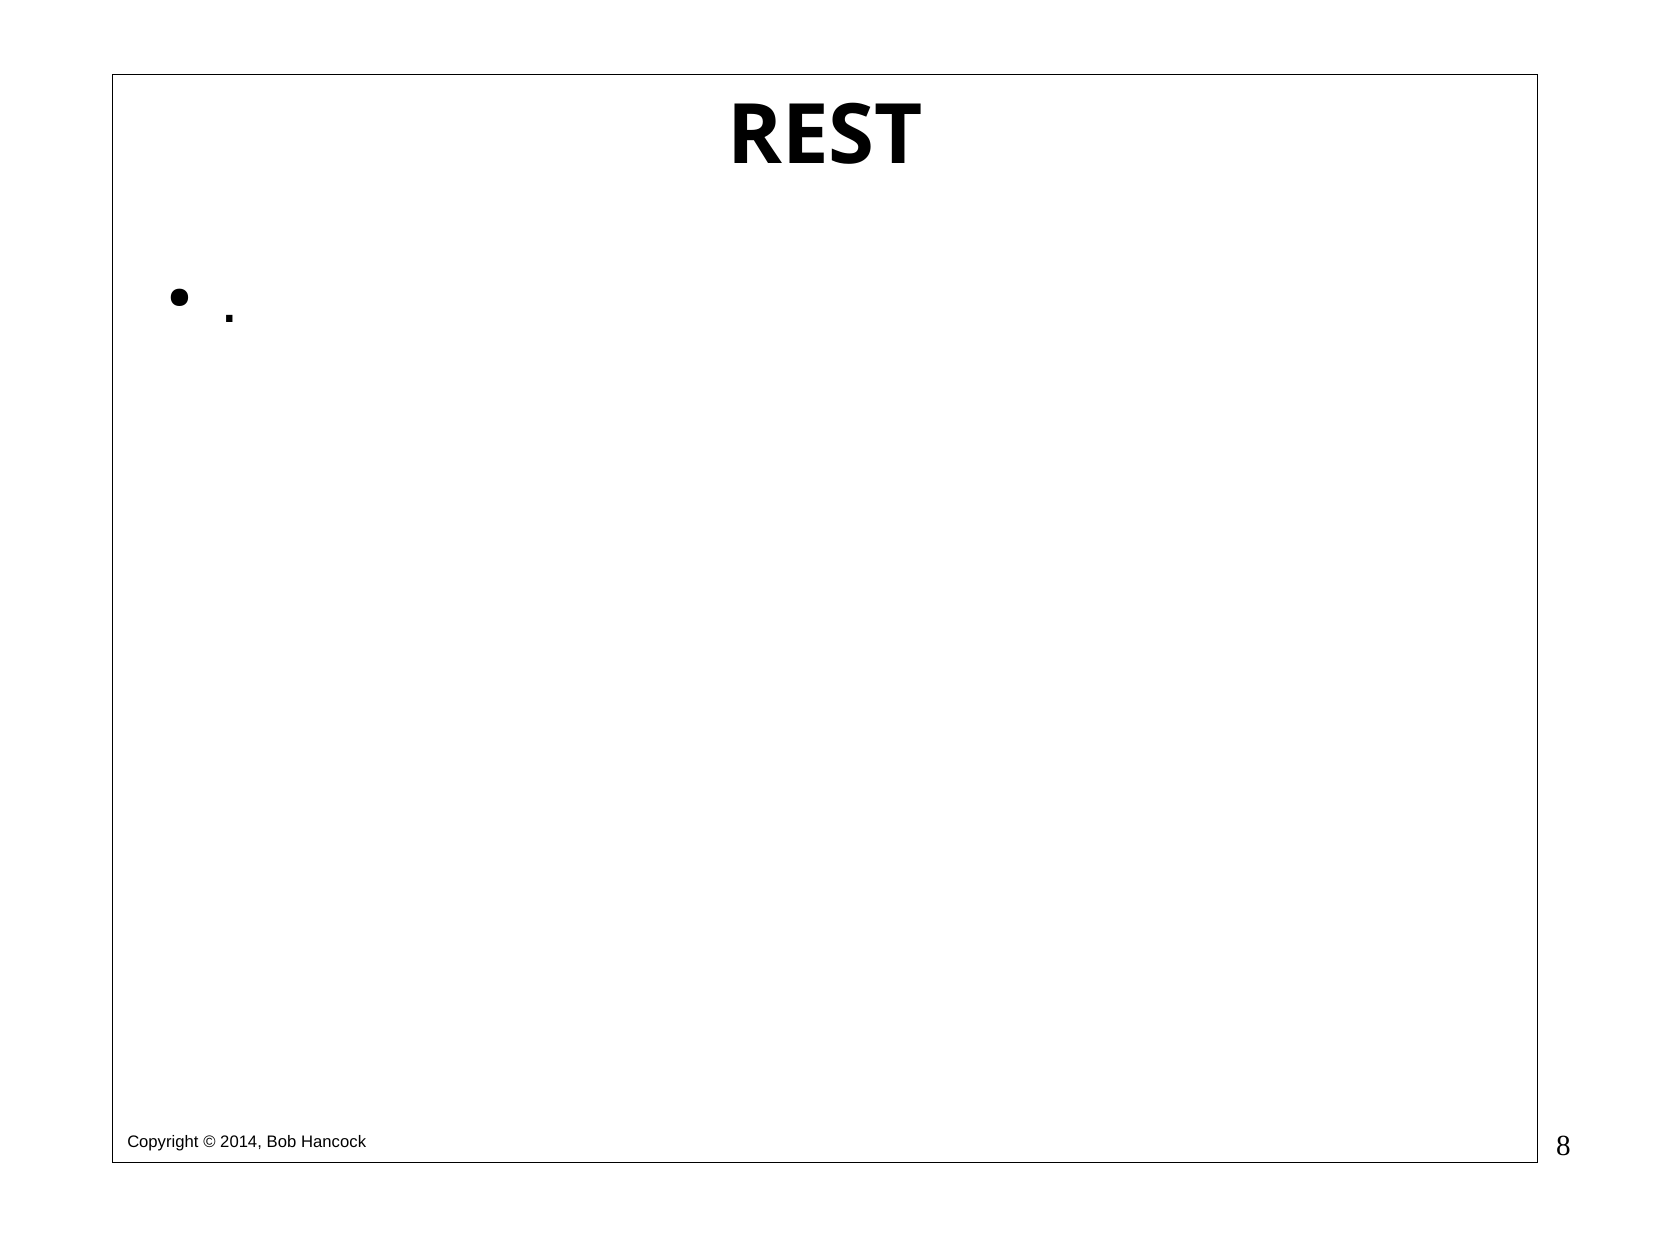

# REST
.
Copyright © 2014, Bob Hancock
8